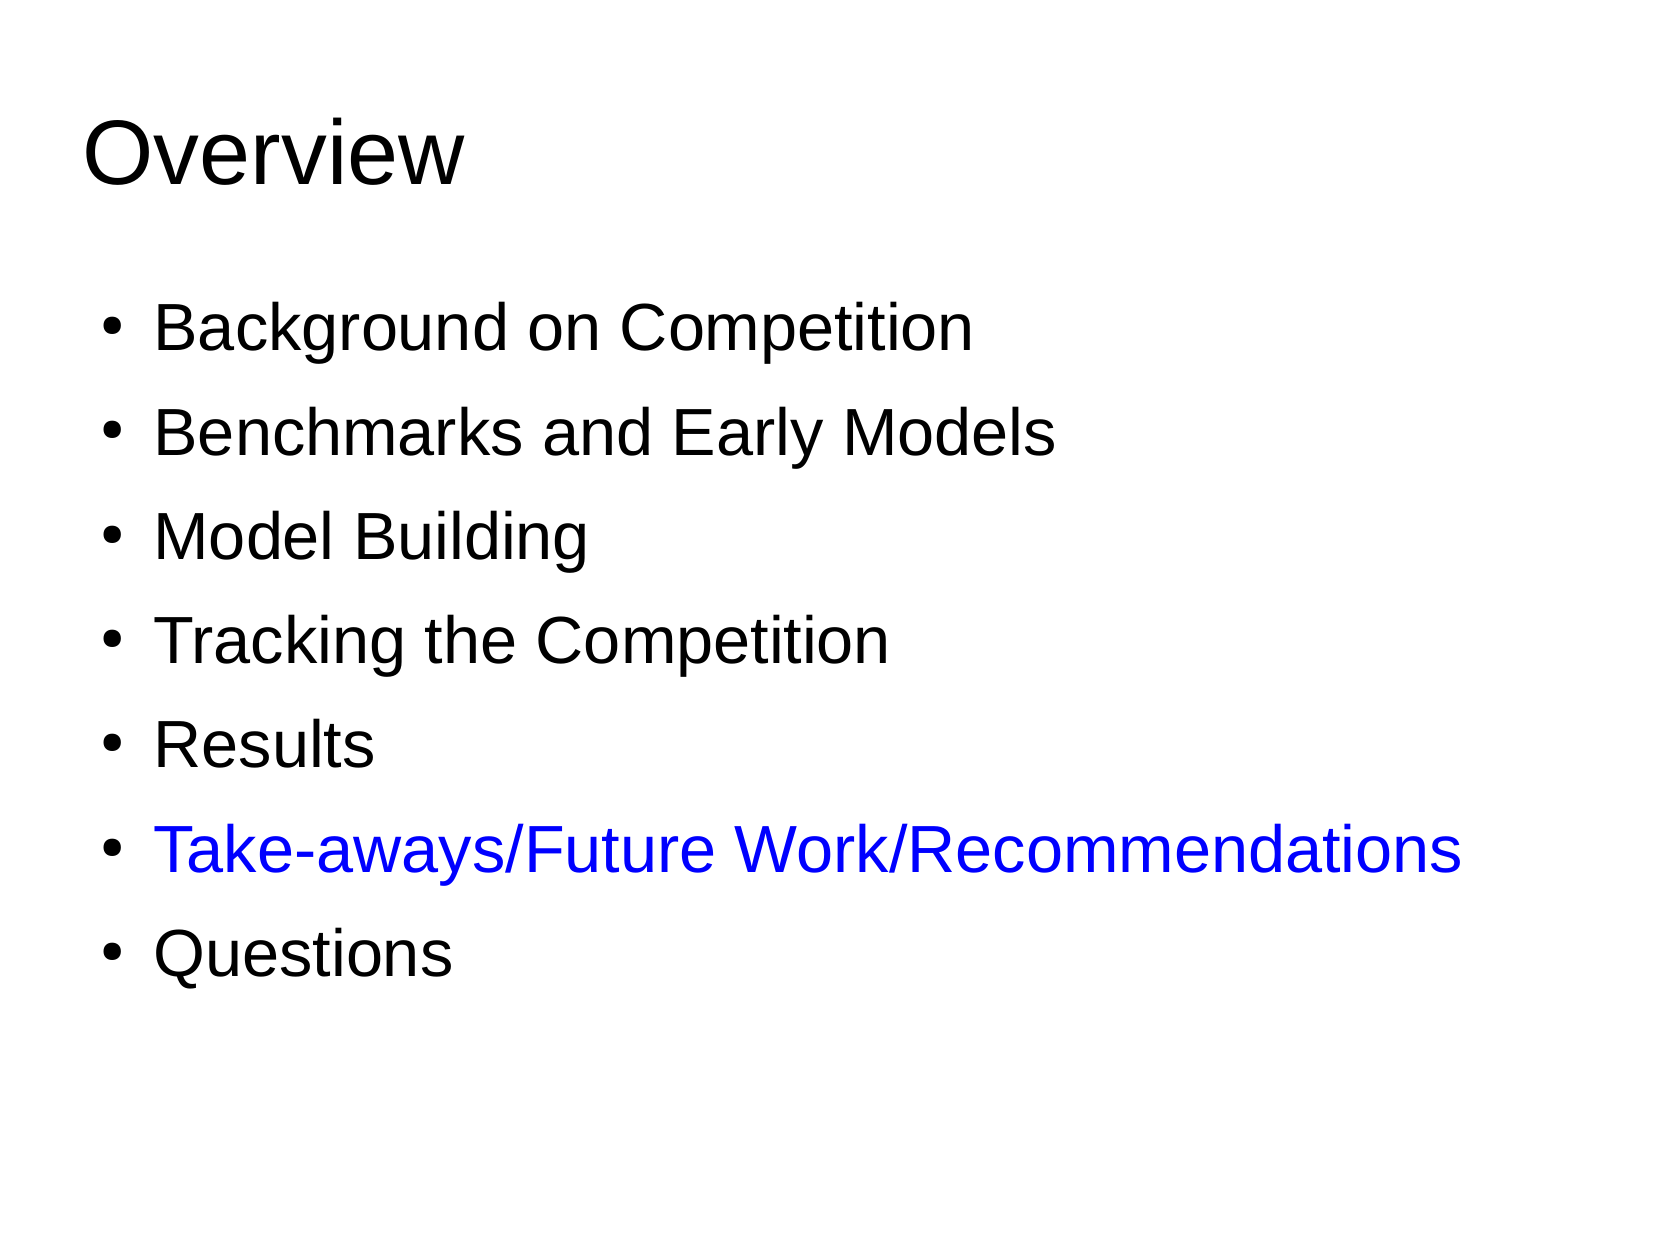

# Overview
Background on Competition
Benchmarks and Early Models
Model Building
Tracking the Competition
Results
Take-aways/Future Work/Recommendations
Questions